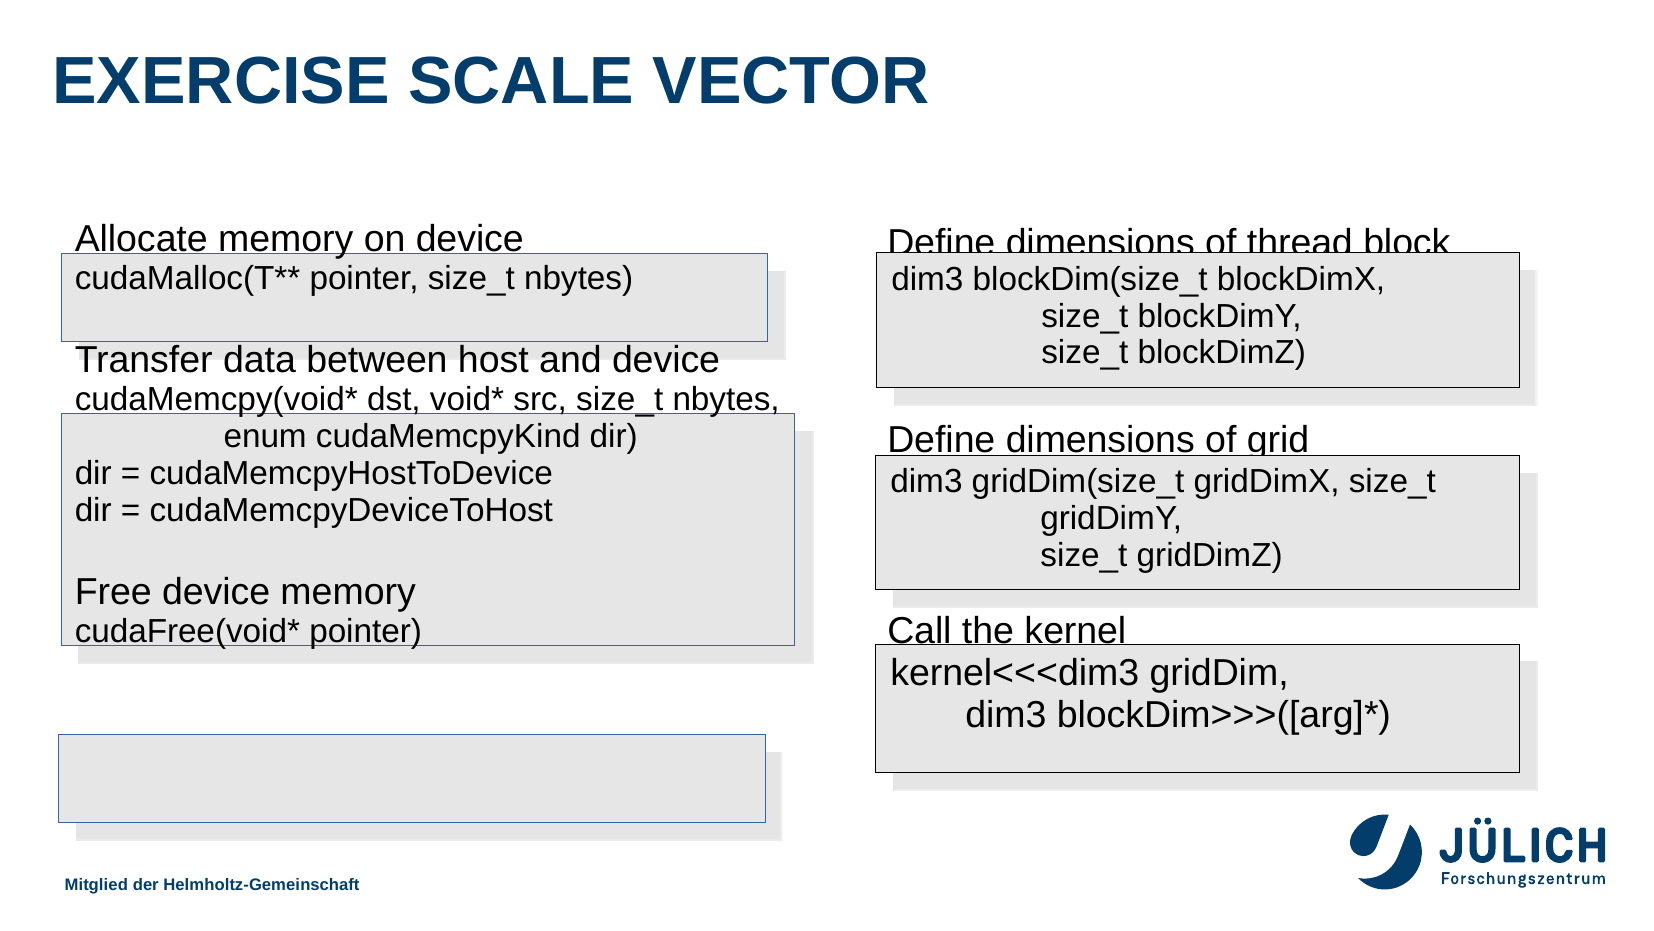

# Exercise Scale Vector
Allocate memory on device
cudaMalloc(T** pointer, size_t nbytes)
Transfer data between host and device
cudaMemcpy(void* dst, void* src, size_t nbytes,
	 enum cudaMemcpyKind dir)
dir = cudaMemcpyHostToDevice
dir = cudaMemcpyDeviceToHost
Free device memory
cudaFree(void* pointer)
Define dimensions of thread block
Define dimensions of grid
Call the kernel
dim3 blockDim(size_t blockDimX,
		size_t blockDimY,
		size_t blockDimZ)
dim3 gridDim(size_t gridDimX, size_t
		gridDimY,
		size_t gridDimZ)
kernel<<<dim3 gridDim,
	dim3 blockDim>>>([arg]*)